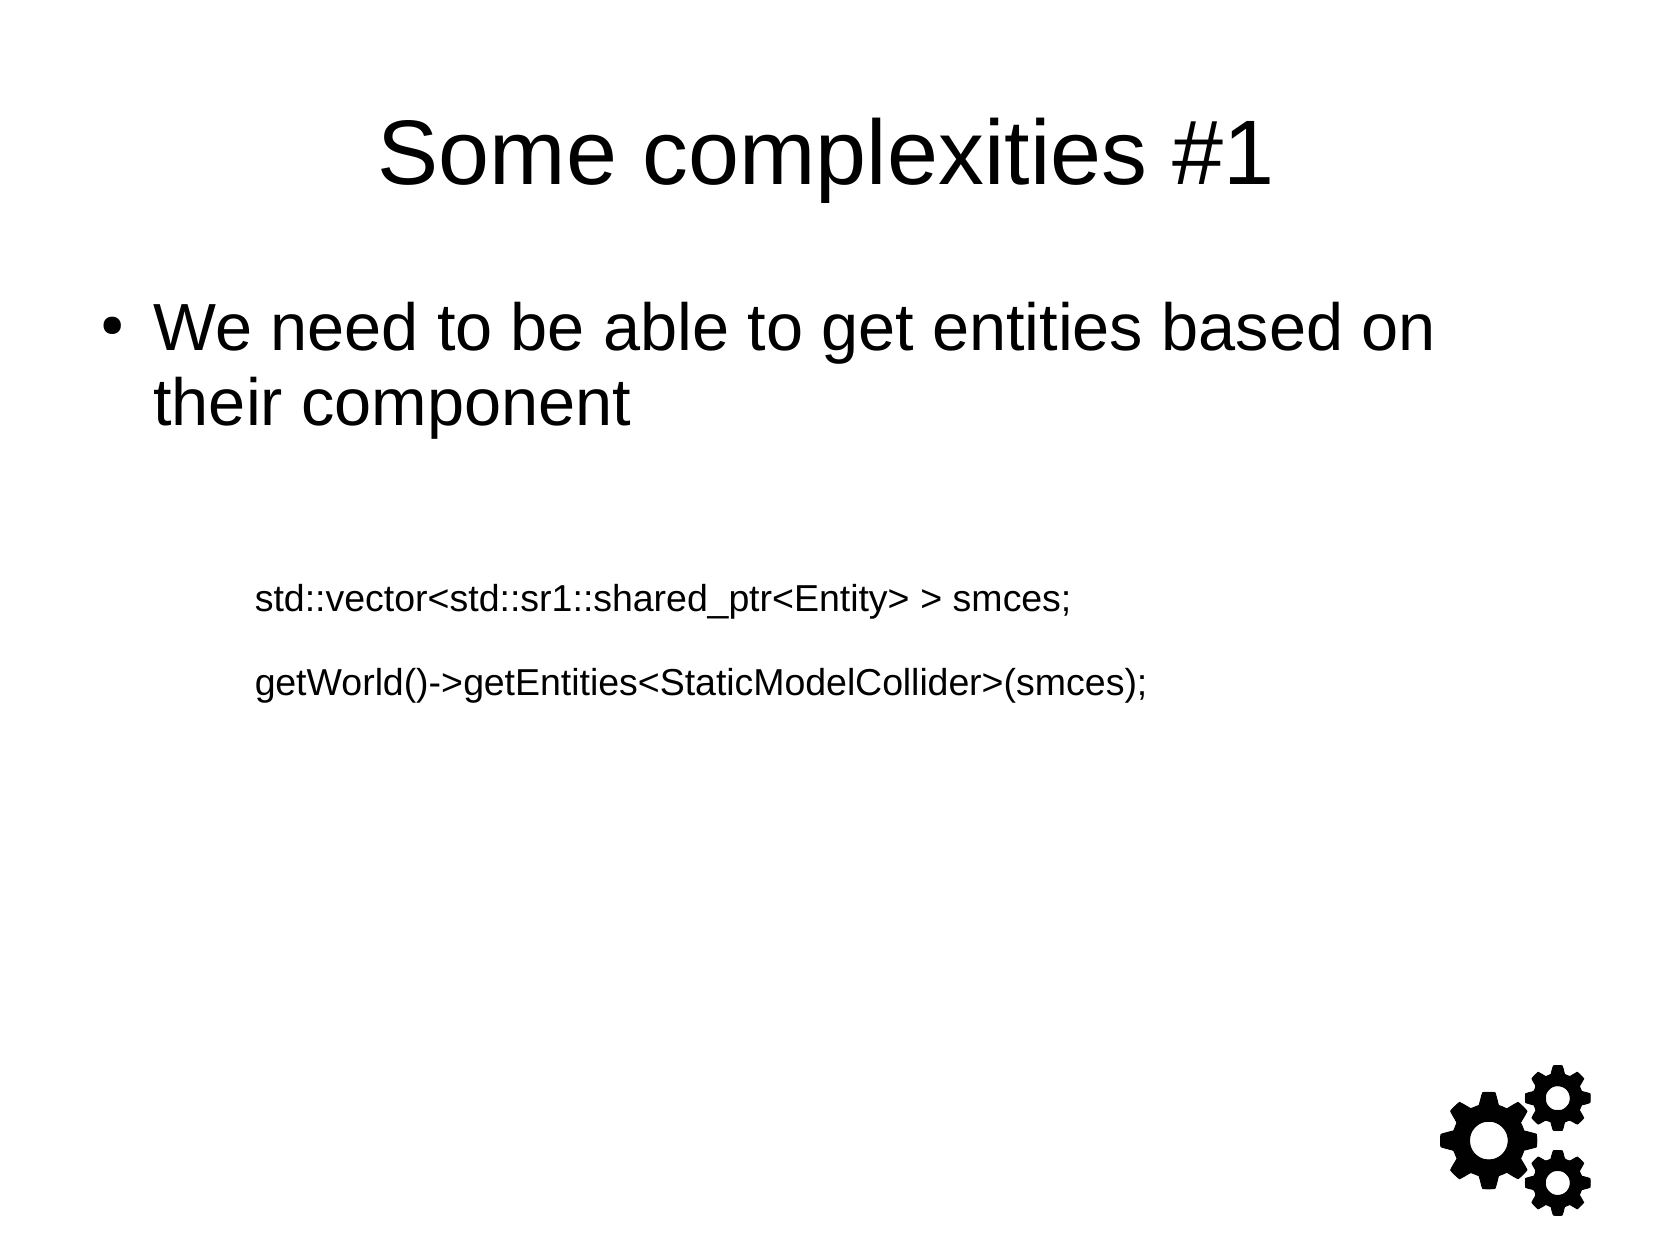

# Some complexities #1
We need to be able to get entities based on their component
std::vector<std::sr1::shared_ptr<Entity> > smces;
getWorld()->getEntities<StaticModelCollider>(smces);